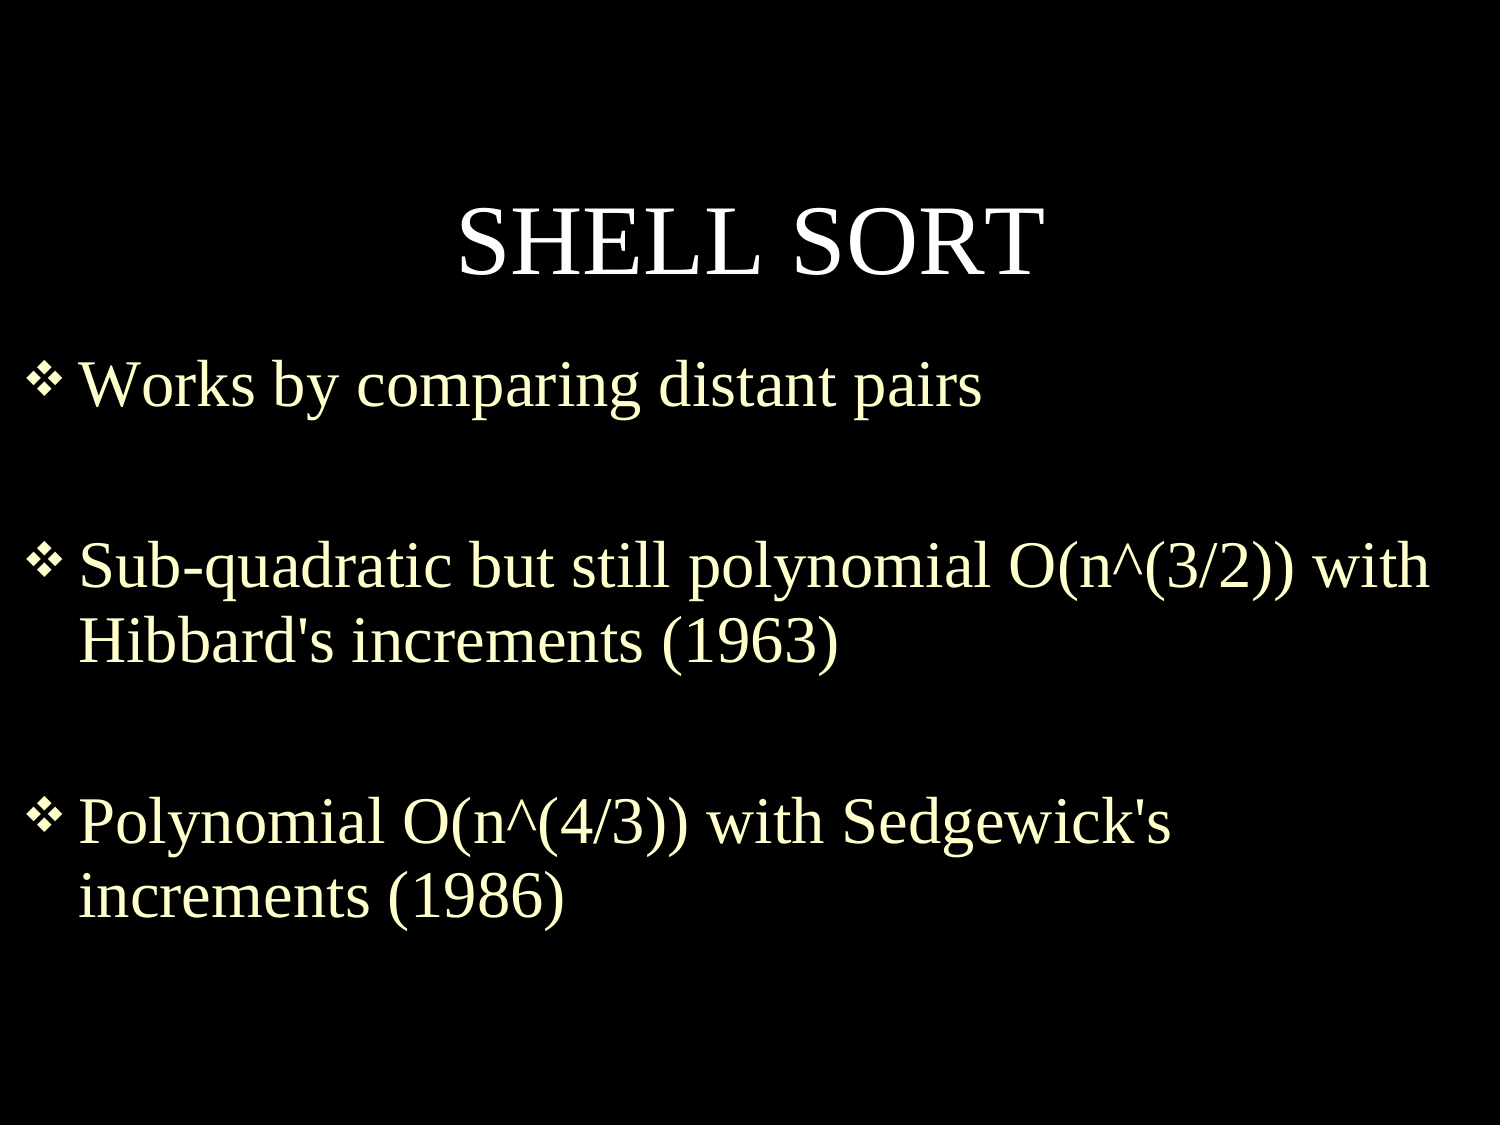

# SHELL SORT
Works by comparing distant pairs
Sub-quadratic but still polynomial O(n^(3/2)) with Hibbard's increments (1963)
Polynomial O(n^(4/3)) with Sedgewick's increments (1986)